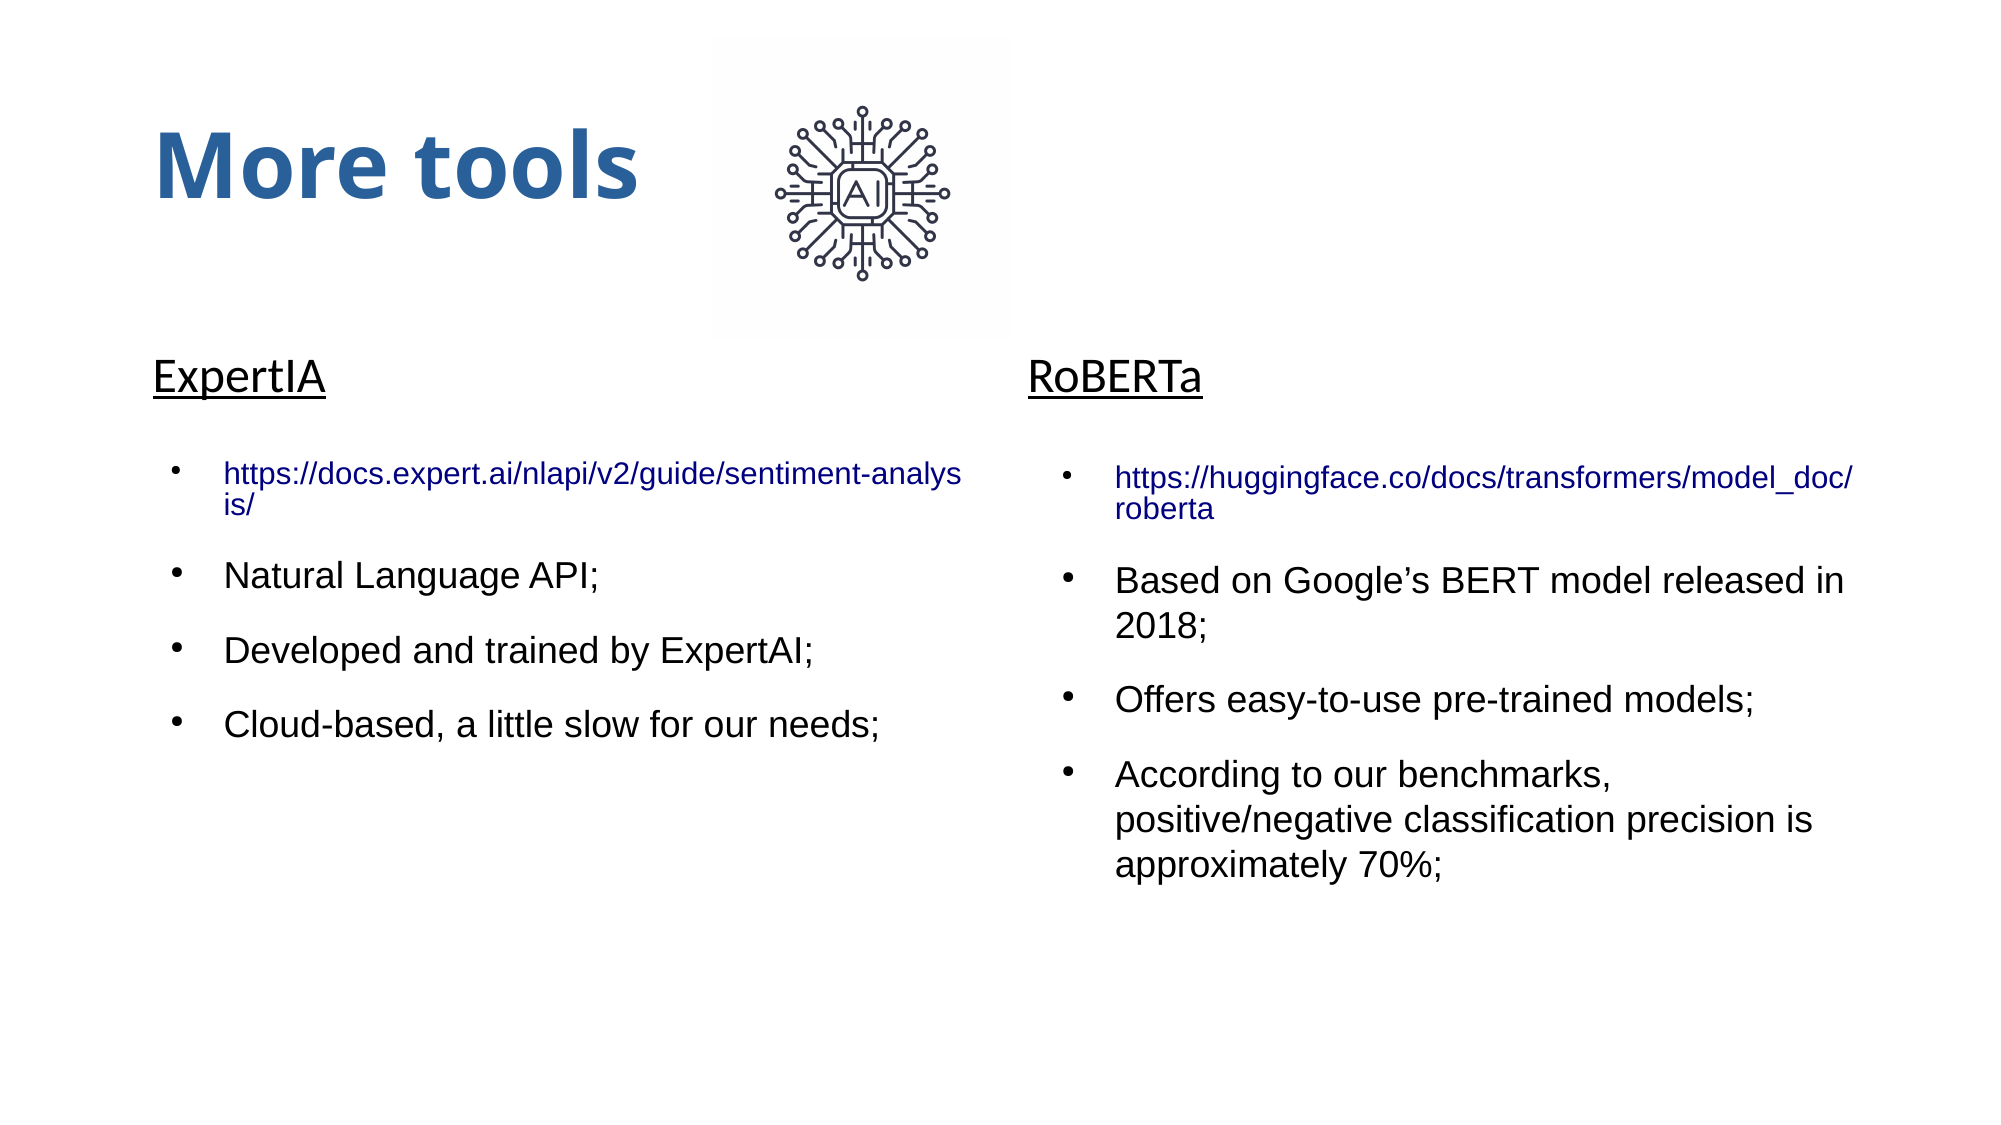

# More tools
ExpertIA
RoBERTa
https://docs.expert.ai/nlapi/v2/guide/sentiment-analysis/
Natural Language API;
Developed and trained by ExpertAI;
Cloud-based, a little slow for our needs;
https://huggingface.co/docs/transformers/model_doc/roberta
Based on Google’s BERT model released in 2018;
Offers easy-to-use pre-trained models;
According to our benchmarks, positive/negative classification precision is approximately 70%;